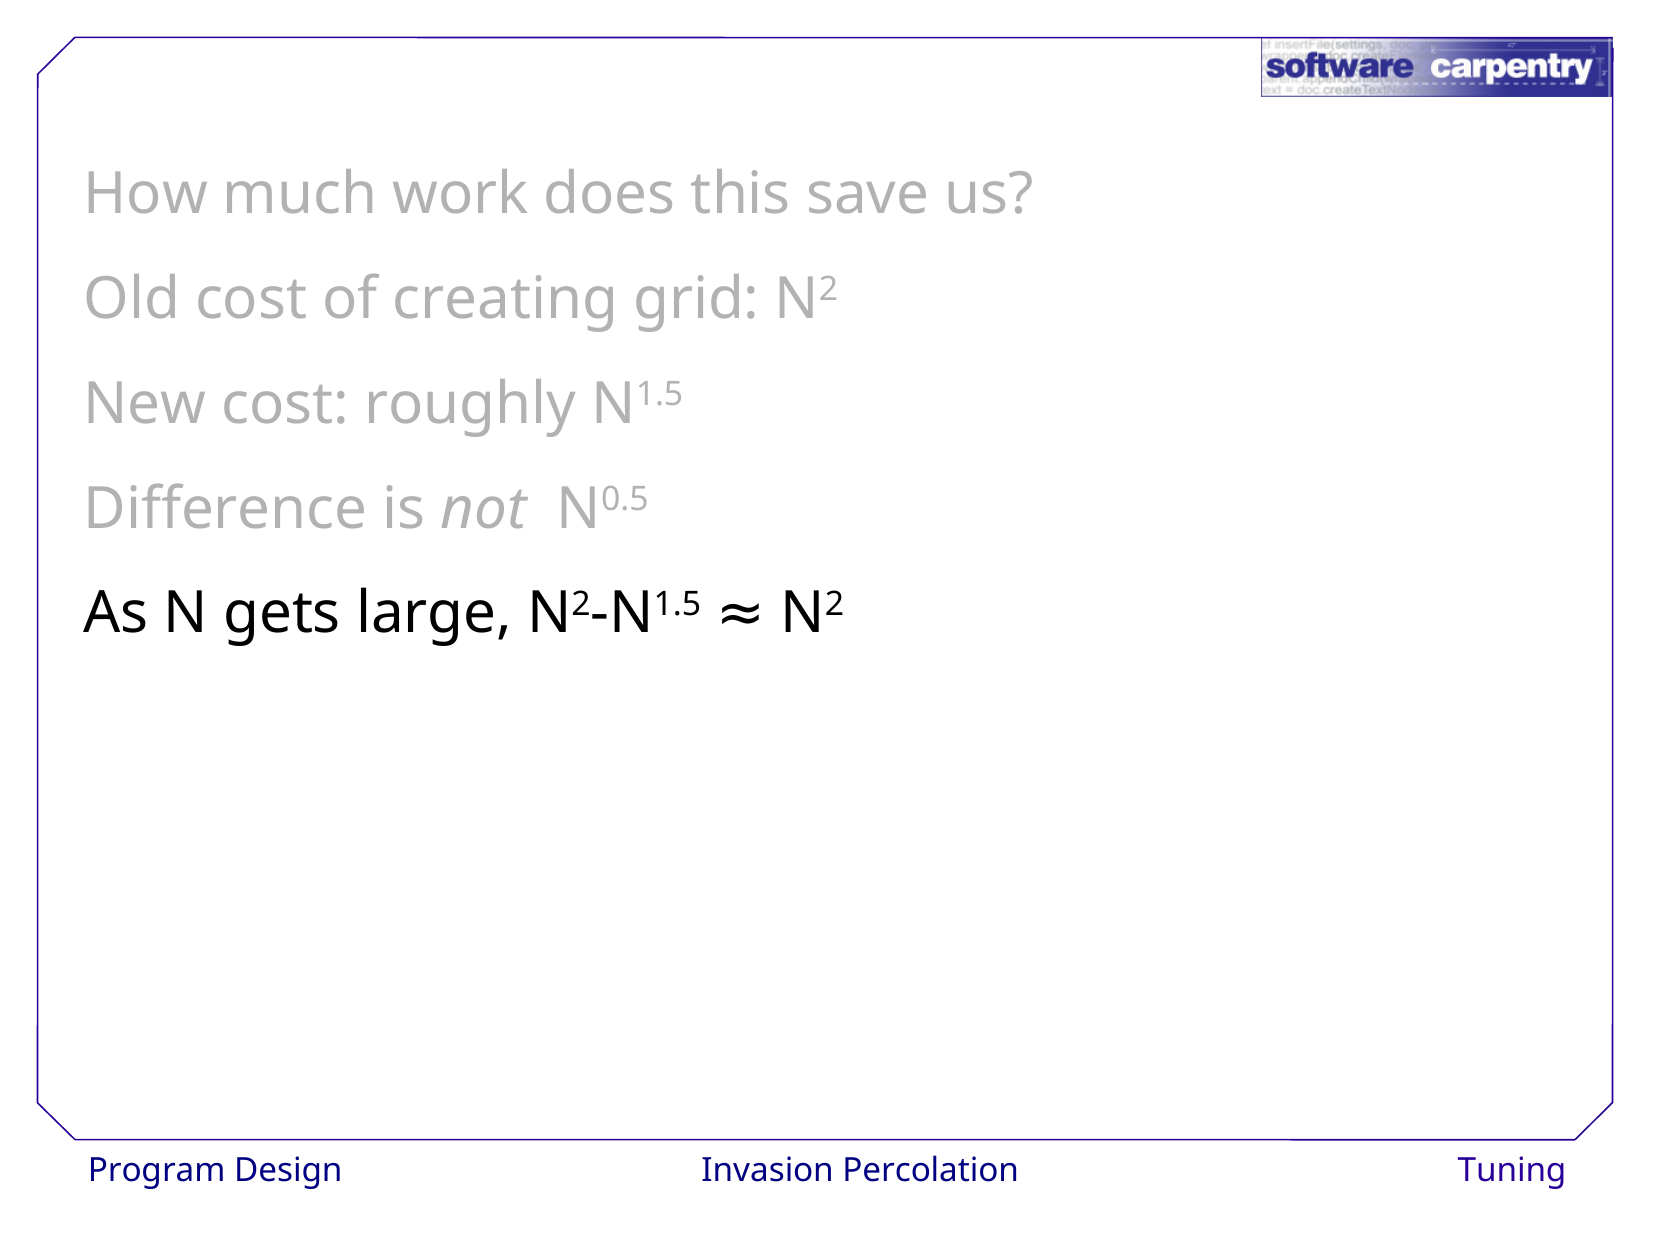

How much work does this save us?
Old cost of creating grid: N2
New cost: roughly N1.5
Difference is not N0.5
As N gets large, N2-N1.5 ≈ N2